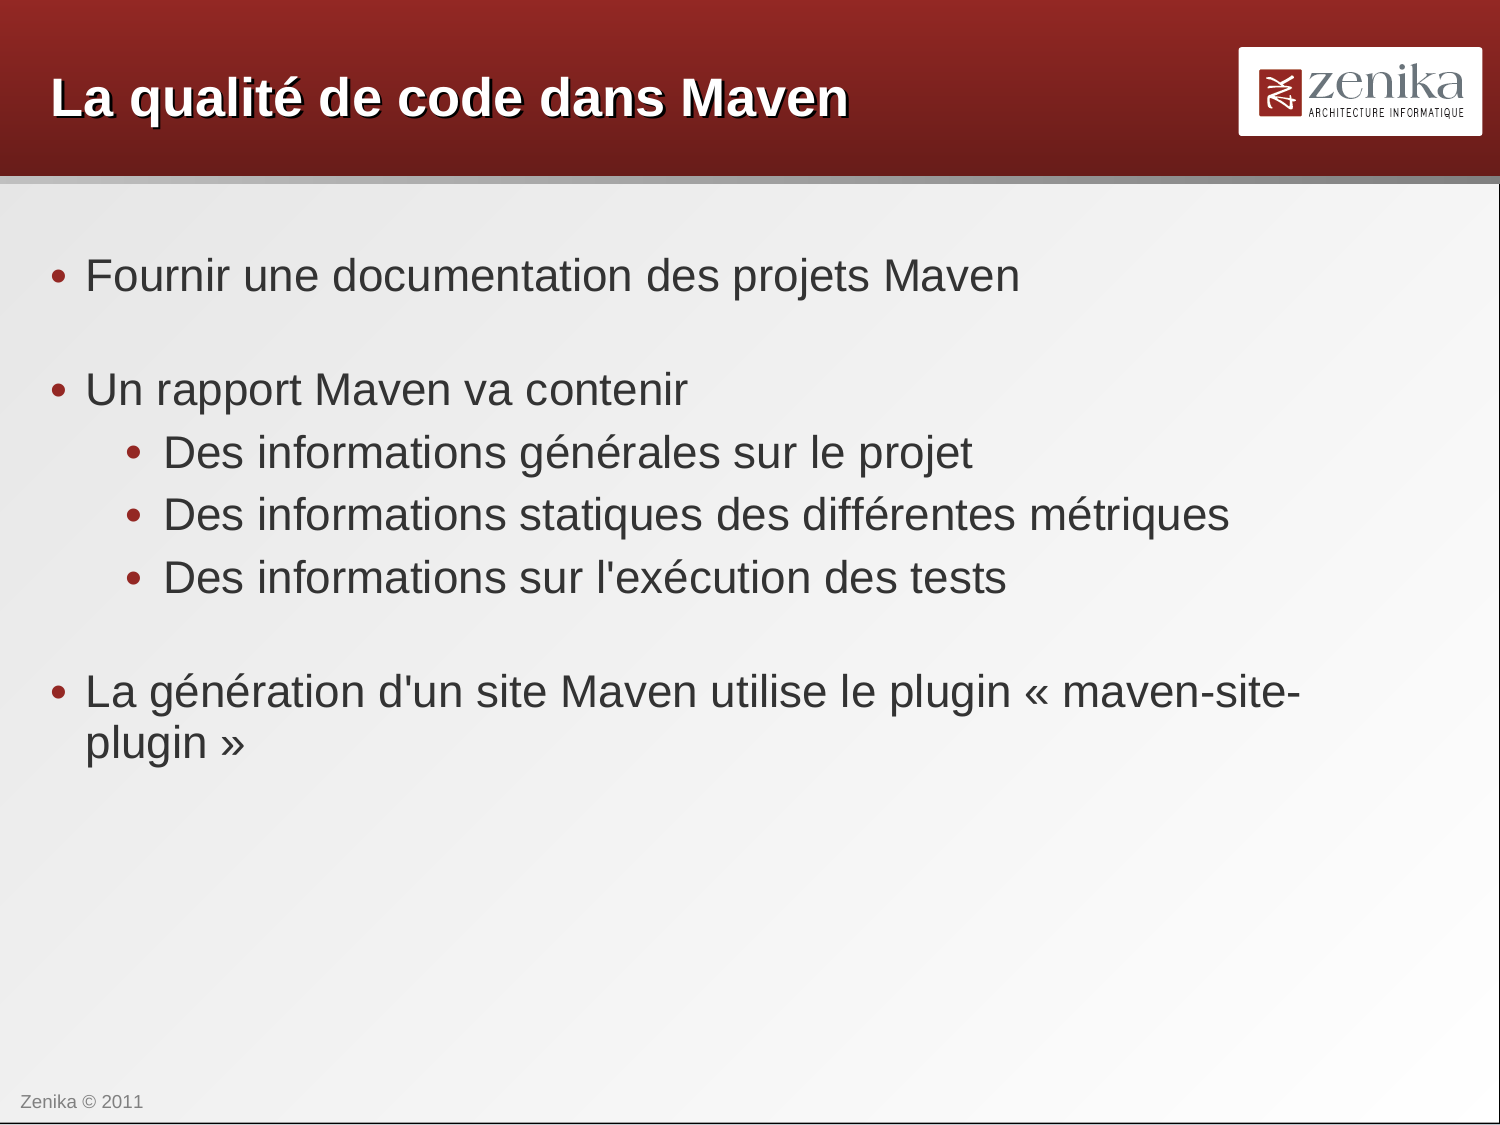

# La qualité de code dans Maven
Fournir une documentation des projets Maven
Un rapport Maven va contenir
Des informations générales sur le projet
Des informations statiques des différentes métriques
Des informations sur l'exécution des tests
La génération d'un site Maven utilise le plugin « maven-site-plugin »